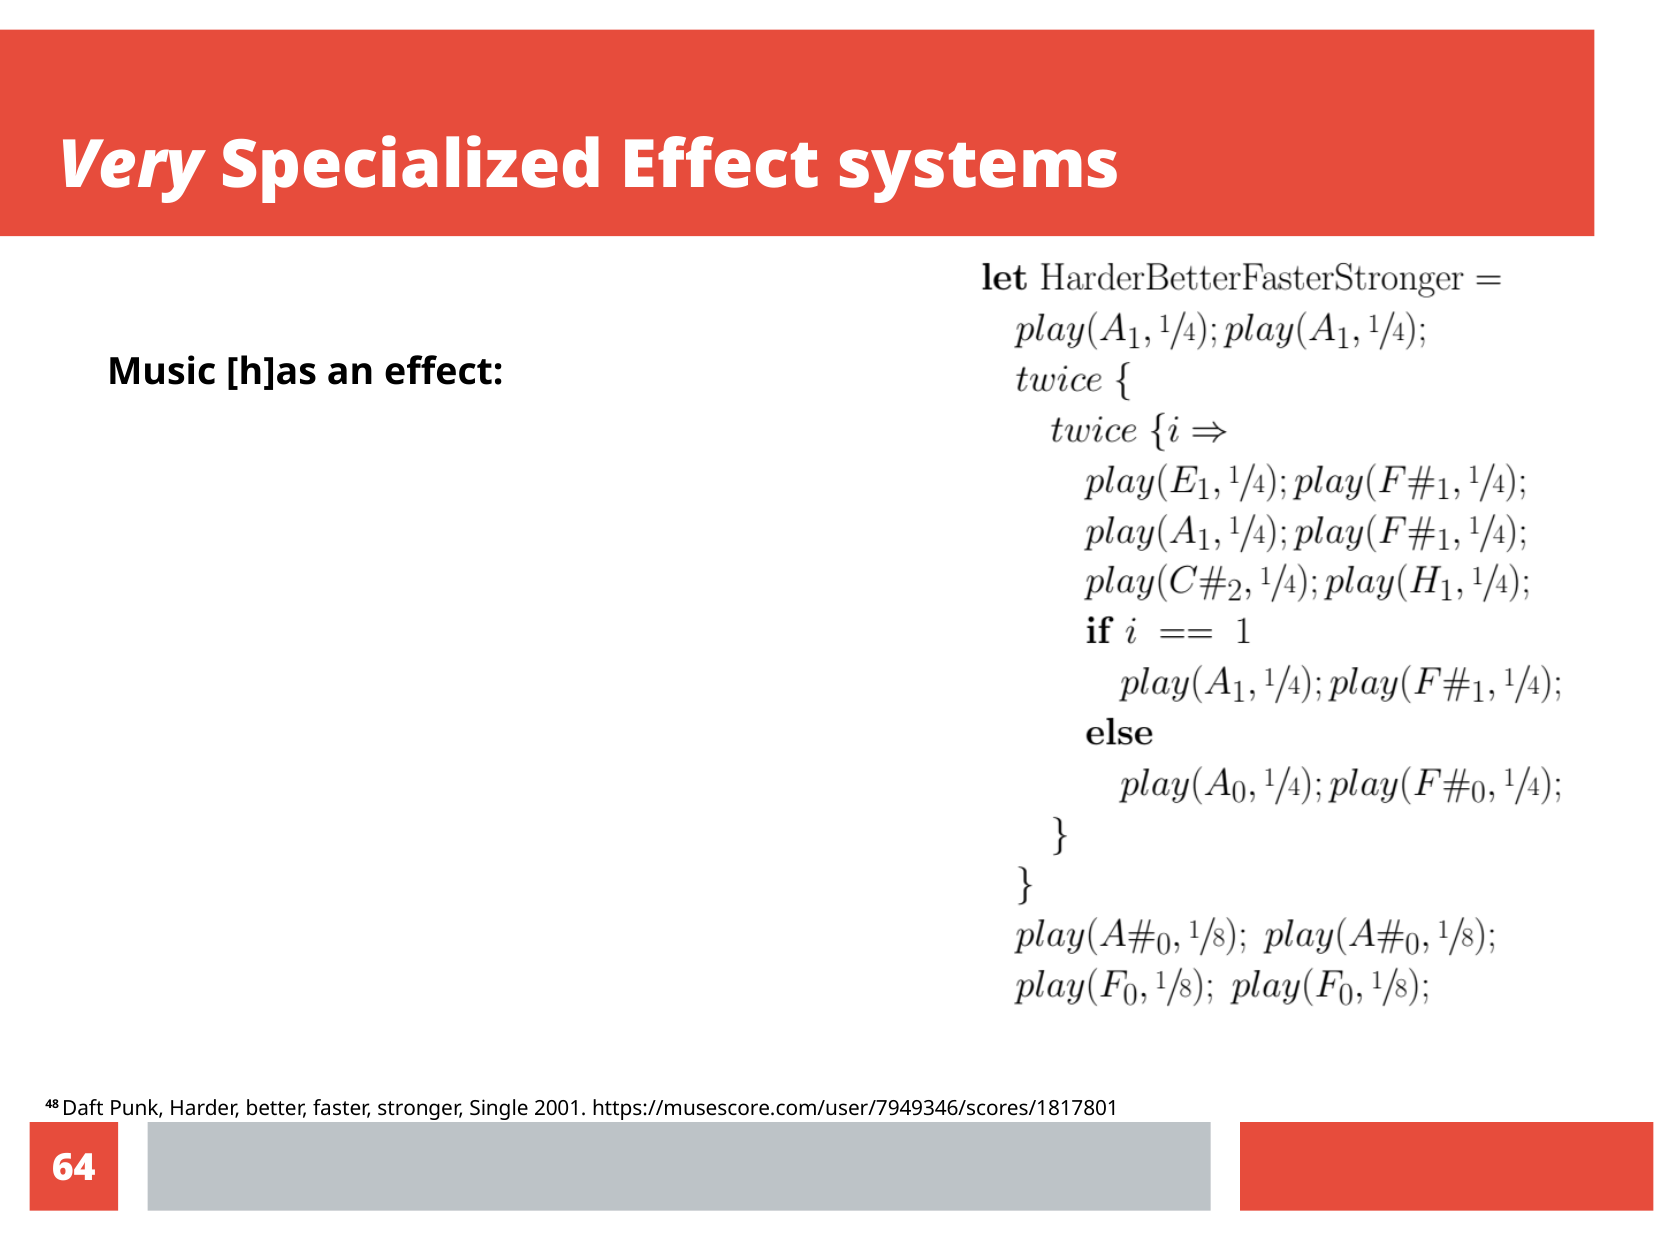

# Very Specialized Effect systems
Music [h]as an effect:
48 Daft Punk, Harder, better, faster, stronger, Single 2001. https://musescore.com/user/7949346/scores/1817801
64